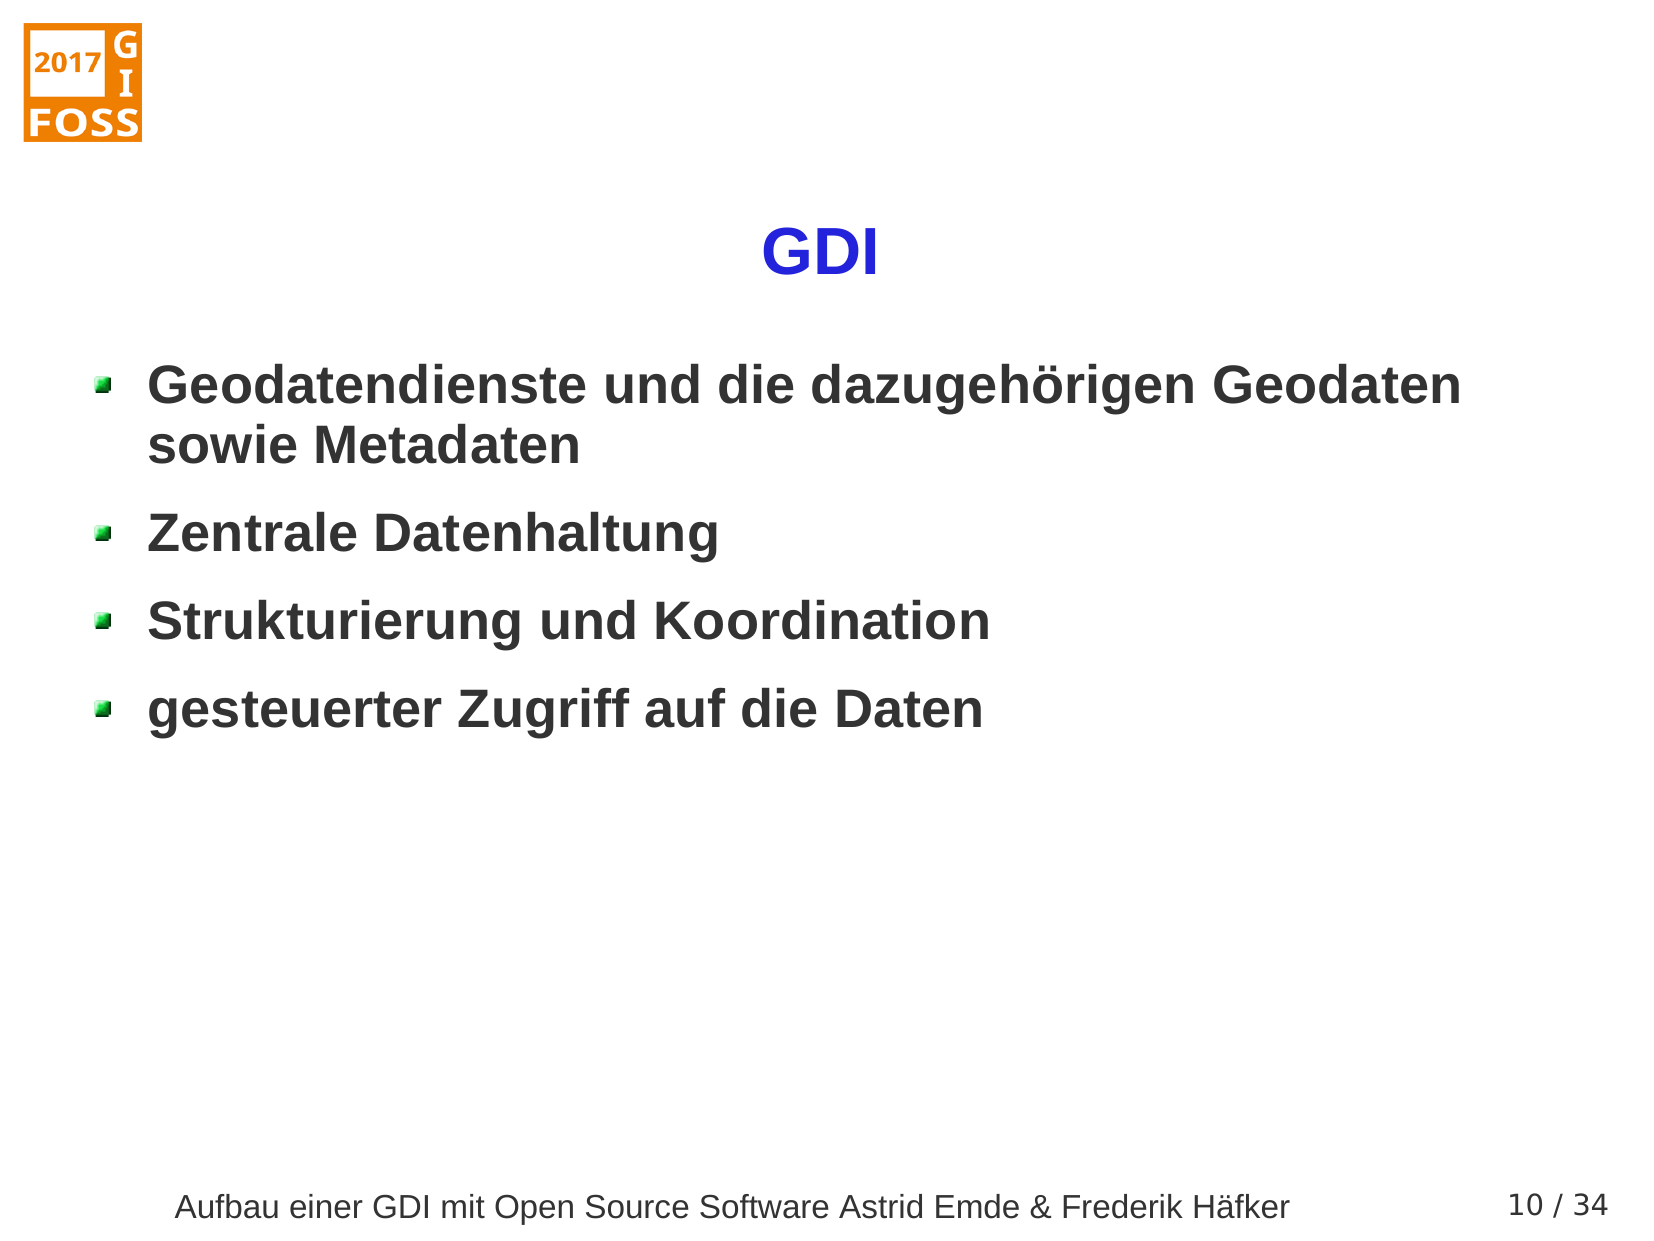

# GDI
Geodatendienste und die dazugehörigen Geodaten sowie Metadaten
Zentrale Datenhaltung
Strukturierung und Koordination
gesteuerter Zugriff auf die Daten